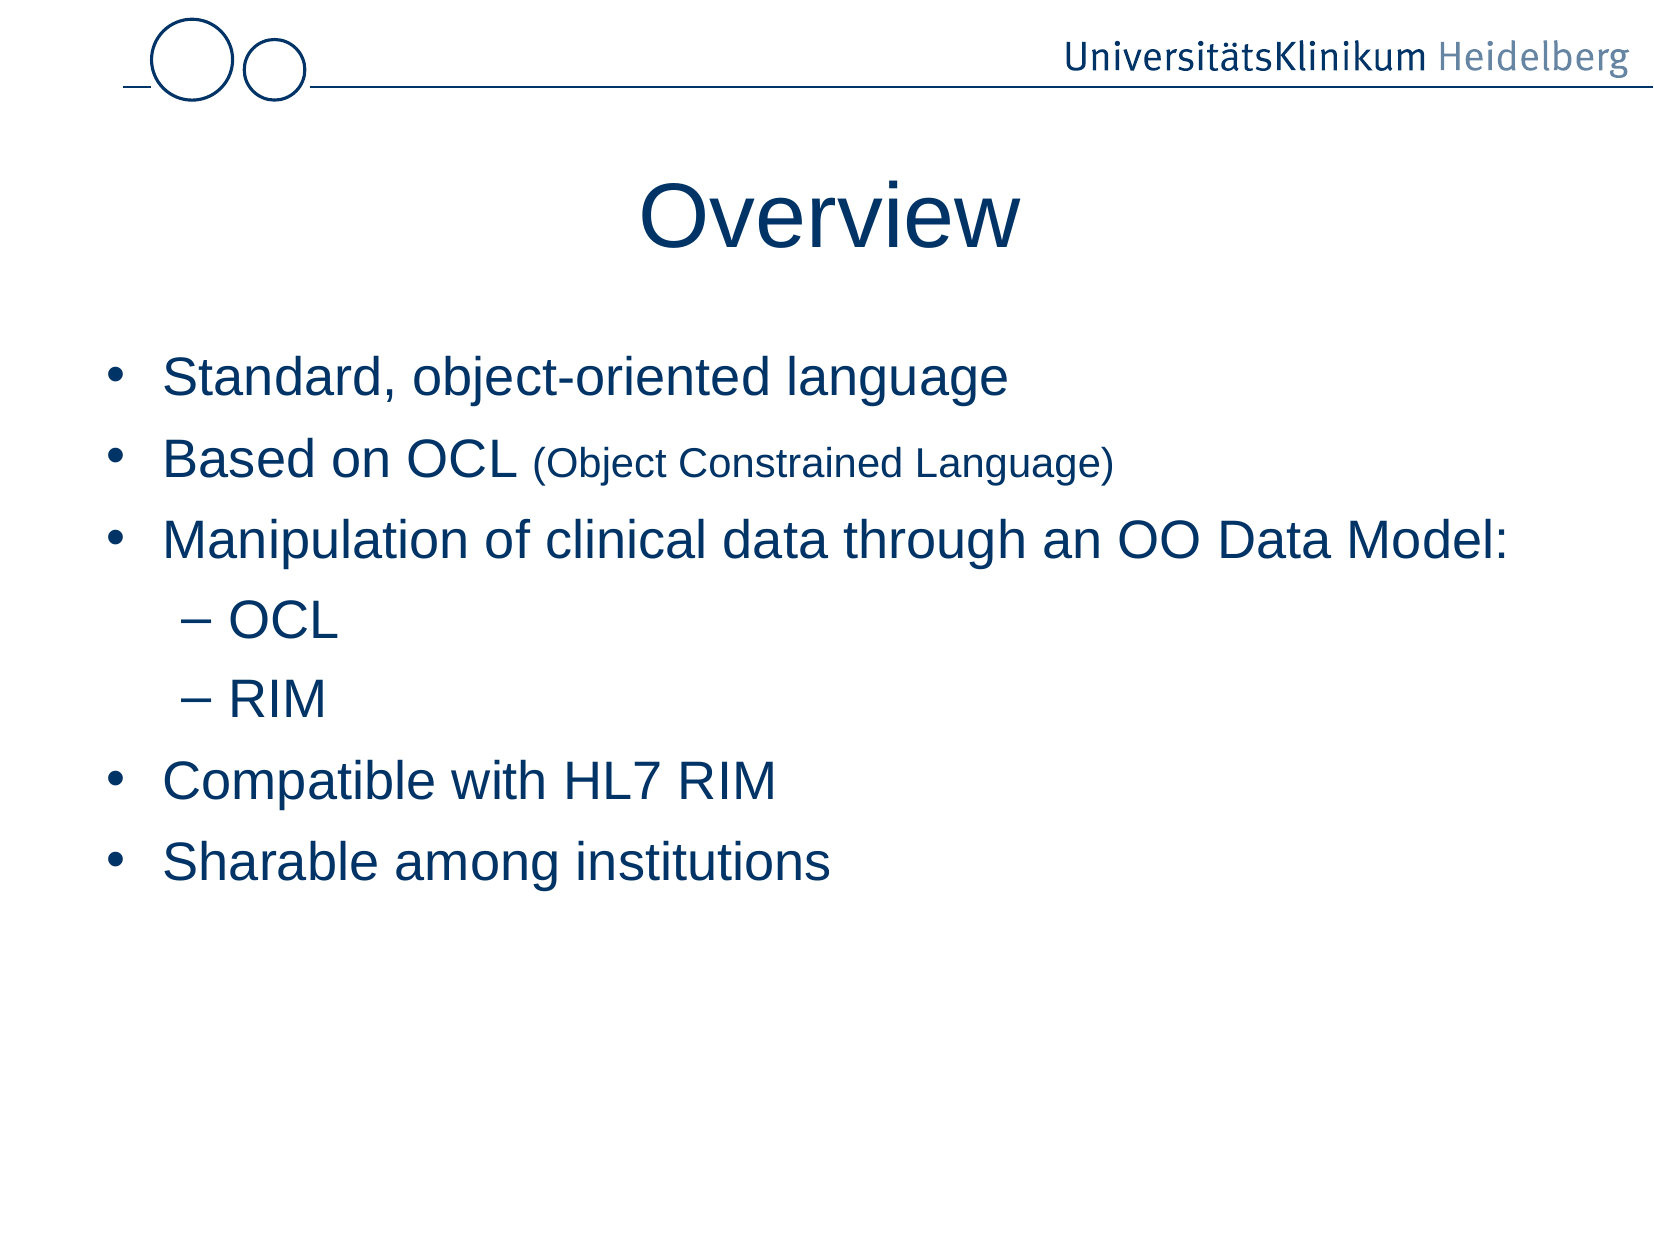

# Overview
Standard, object-oriented language
Based on OCL (Object Constrained Language)
Manipulation of clinical data through an OO Data Model:
OCL
RIM
Compatible with HL7 RIM
Sharable among institutions